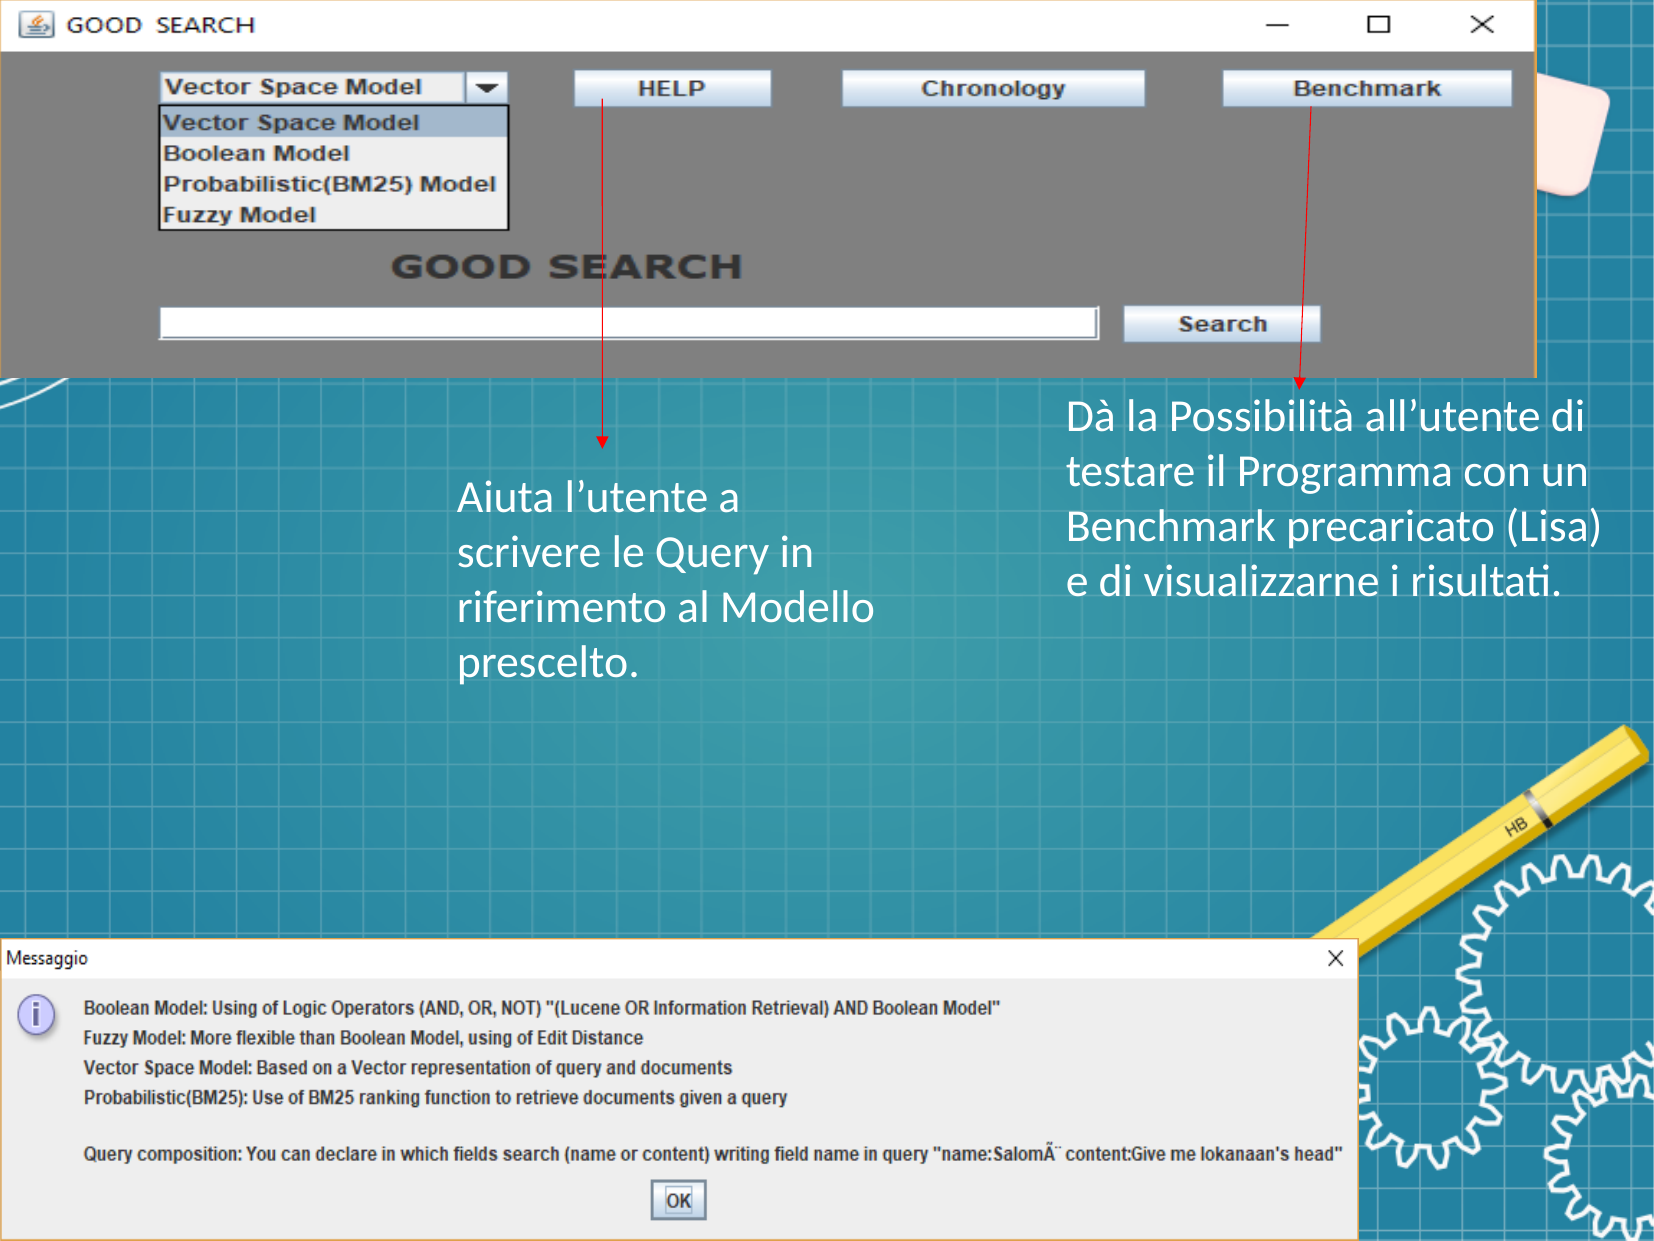

Dà la Possibilità all’utente di testare il Programma con un Benchmark precaricato (Lisa) e di visualizzarne i risultati.
Aiuta l’utente a scrivere le Query in riferimento al Modello prescelto.